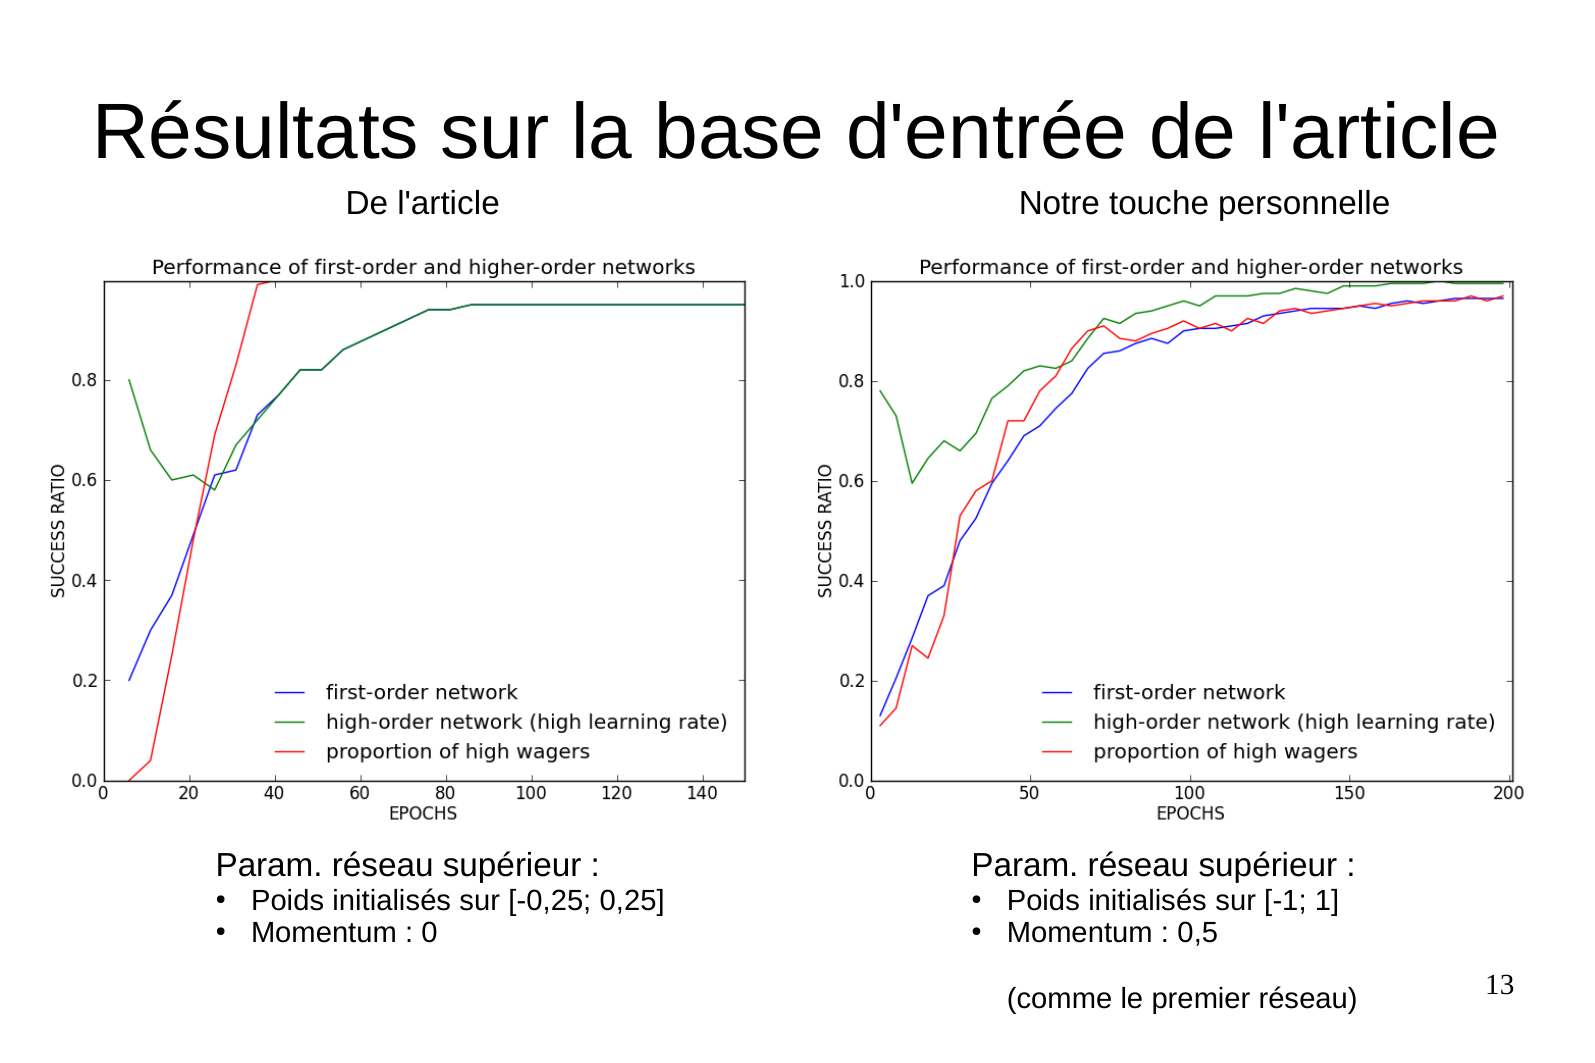

# Résultats sur la base d'entrée de l'article
De l'article
Notre touche personnelle
Param. réseau supérieur :
Poids initialisés sur [-0,25; 0,25]
Momentum : 0
Param. réseau supérieur :
Poids initialisés sur [-1; 1]
Momentum : 0,5
(comme le premier réseau)
13